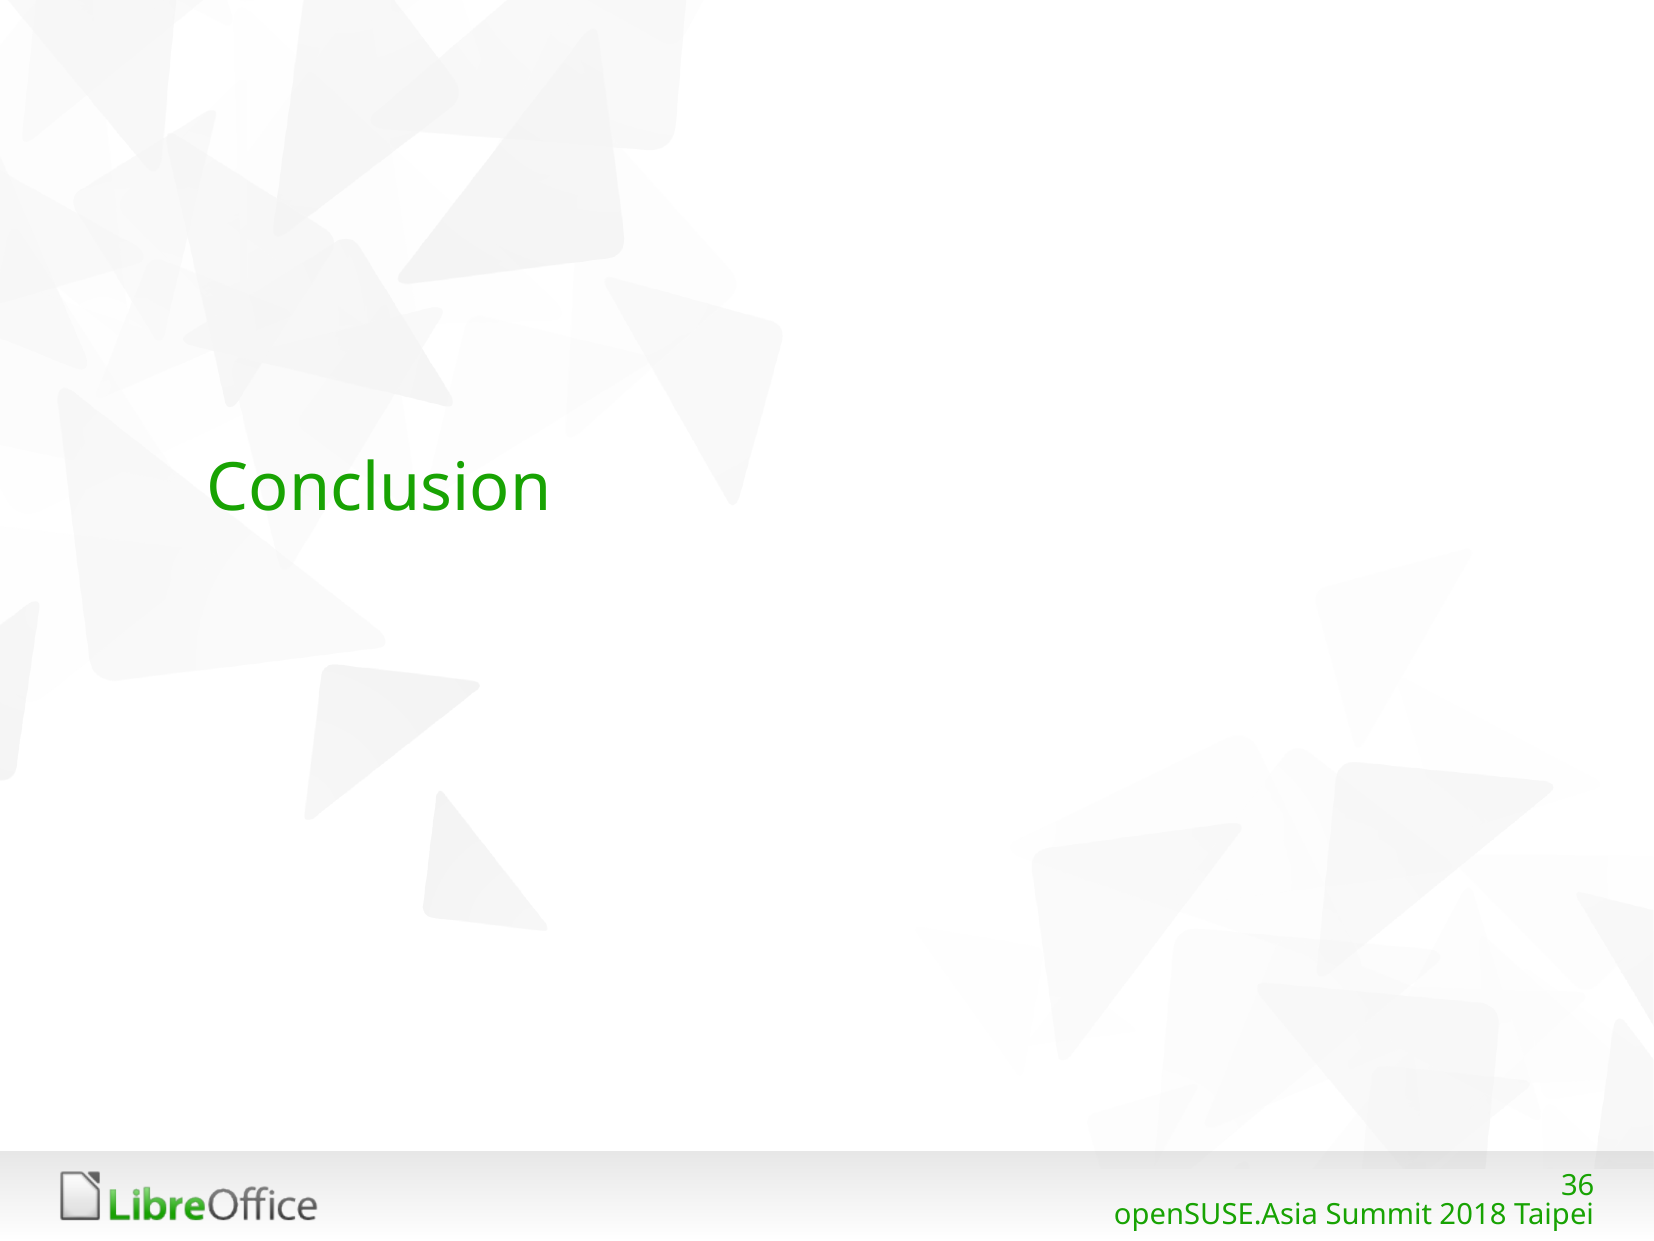

# Conclusion
36
openSUSE.Asia Summit 2018 Taipei